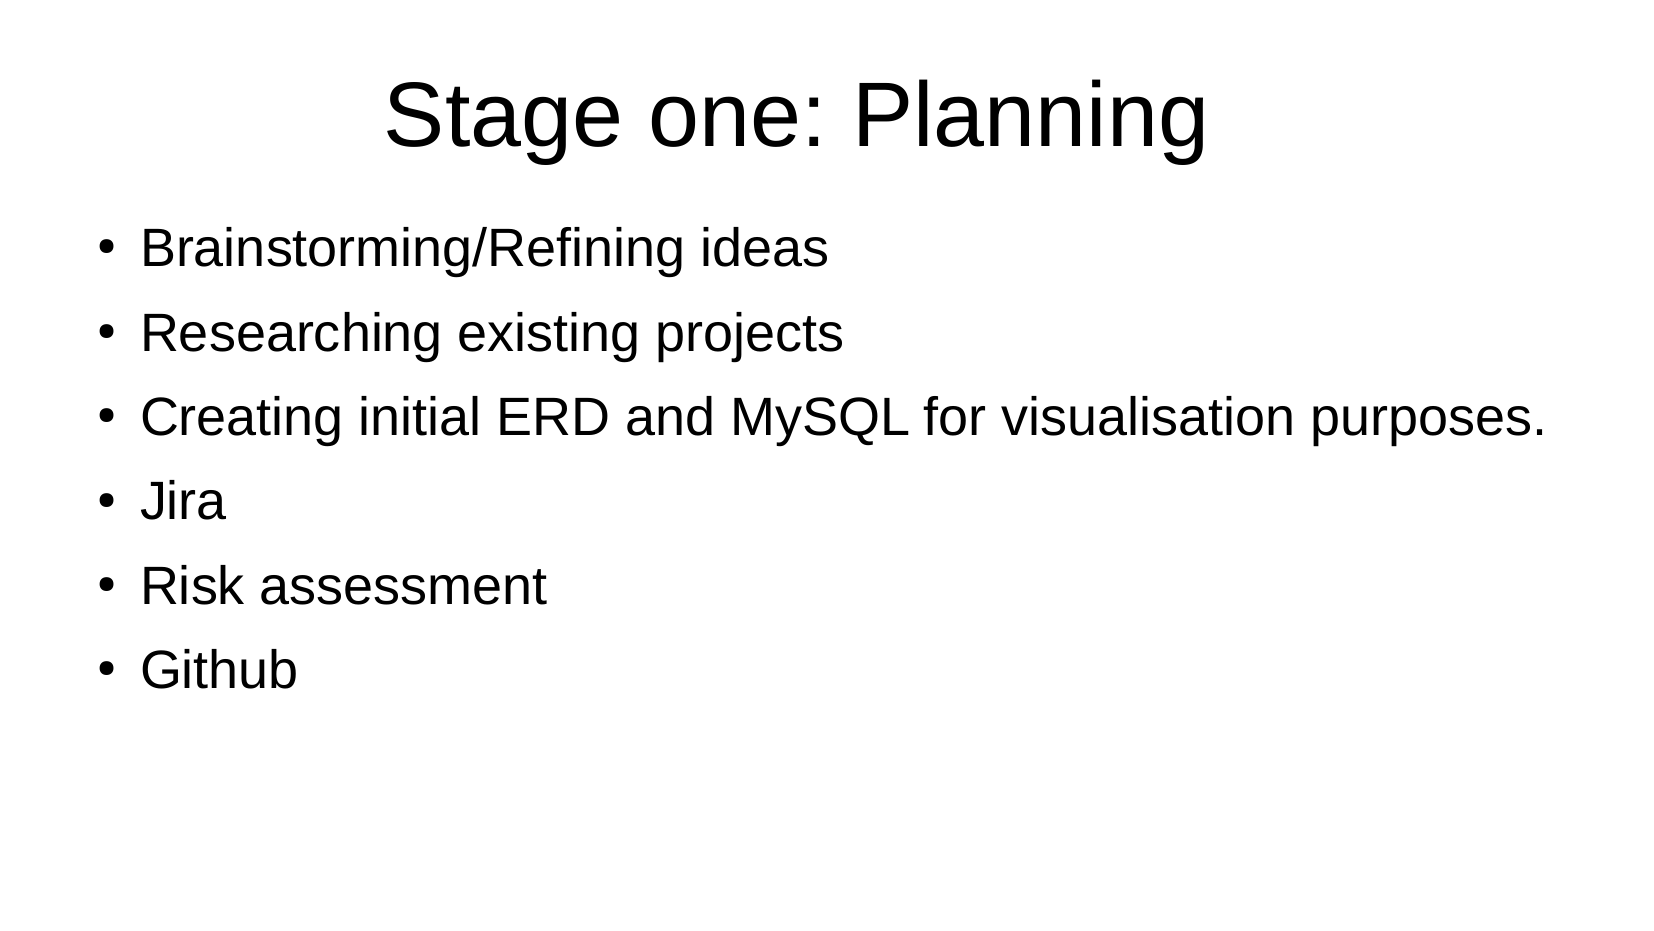

# Stage one: Planning
Brainstorming/Refining ideas
Researching existing projects
Creating initial ERD and MySQL for visualisation purposes.
Jira
Risk assessment
Github